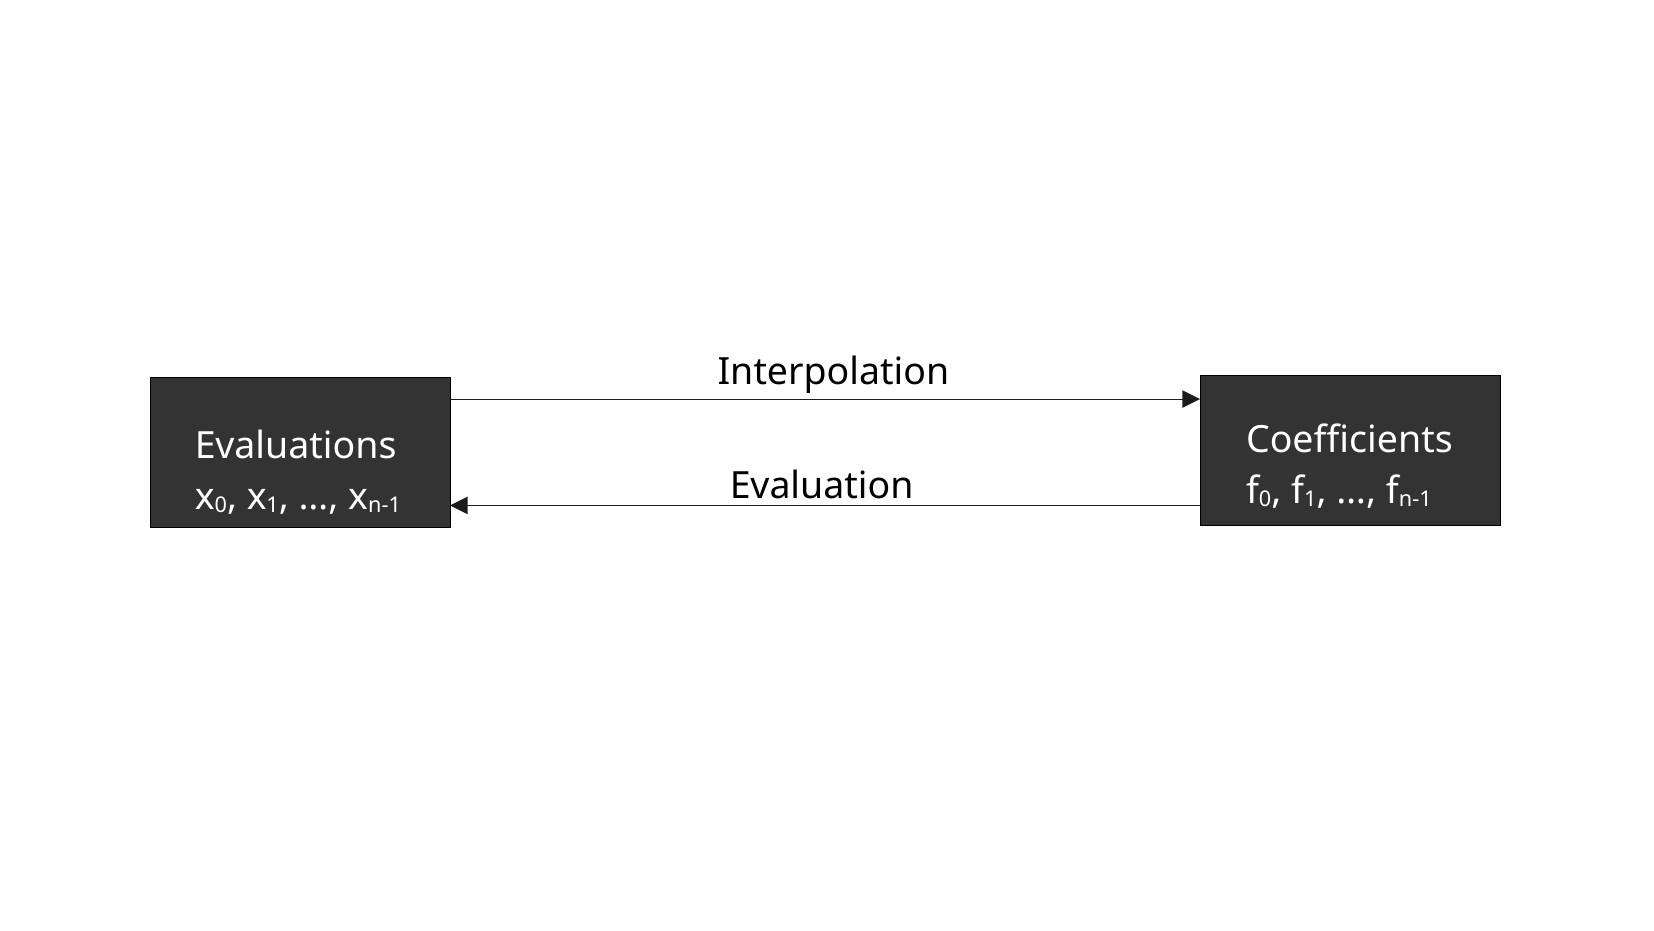

Interpolation
Coefficients
f0, f1, …, fn-1
Evaluations
x0, x1, …, xn-1
Evaluation